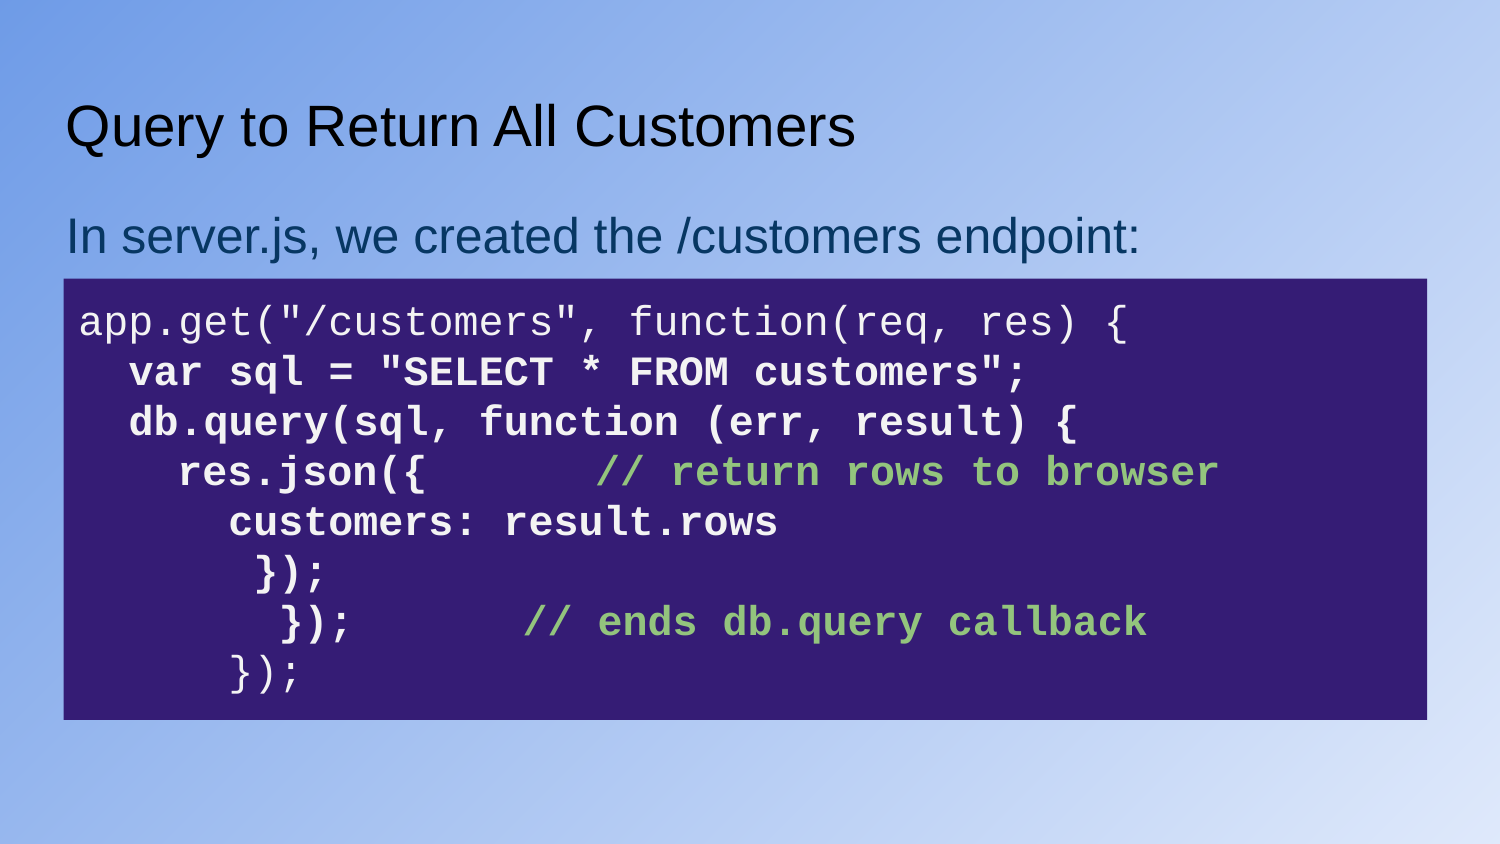

Query to Return All Customers
In server.js, we created the /customers endpoint:
app.get("/customers", function(req, res) {
 var sql = "SELECT * FROM customers";
 db.query(sql, function (err, result) {
	 res.json({			// return rows to browser
customers: result.rows
 });
 });			// ends db.query callback
});